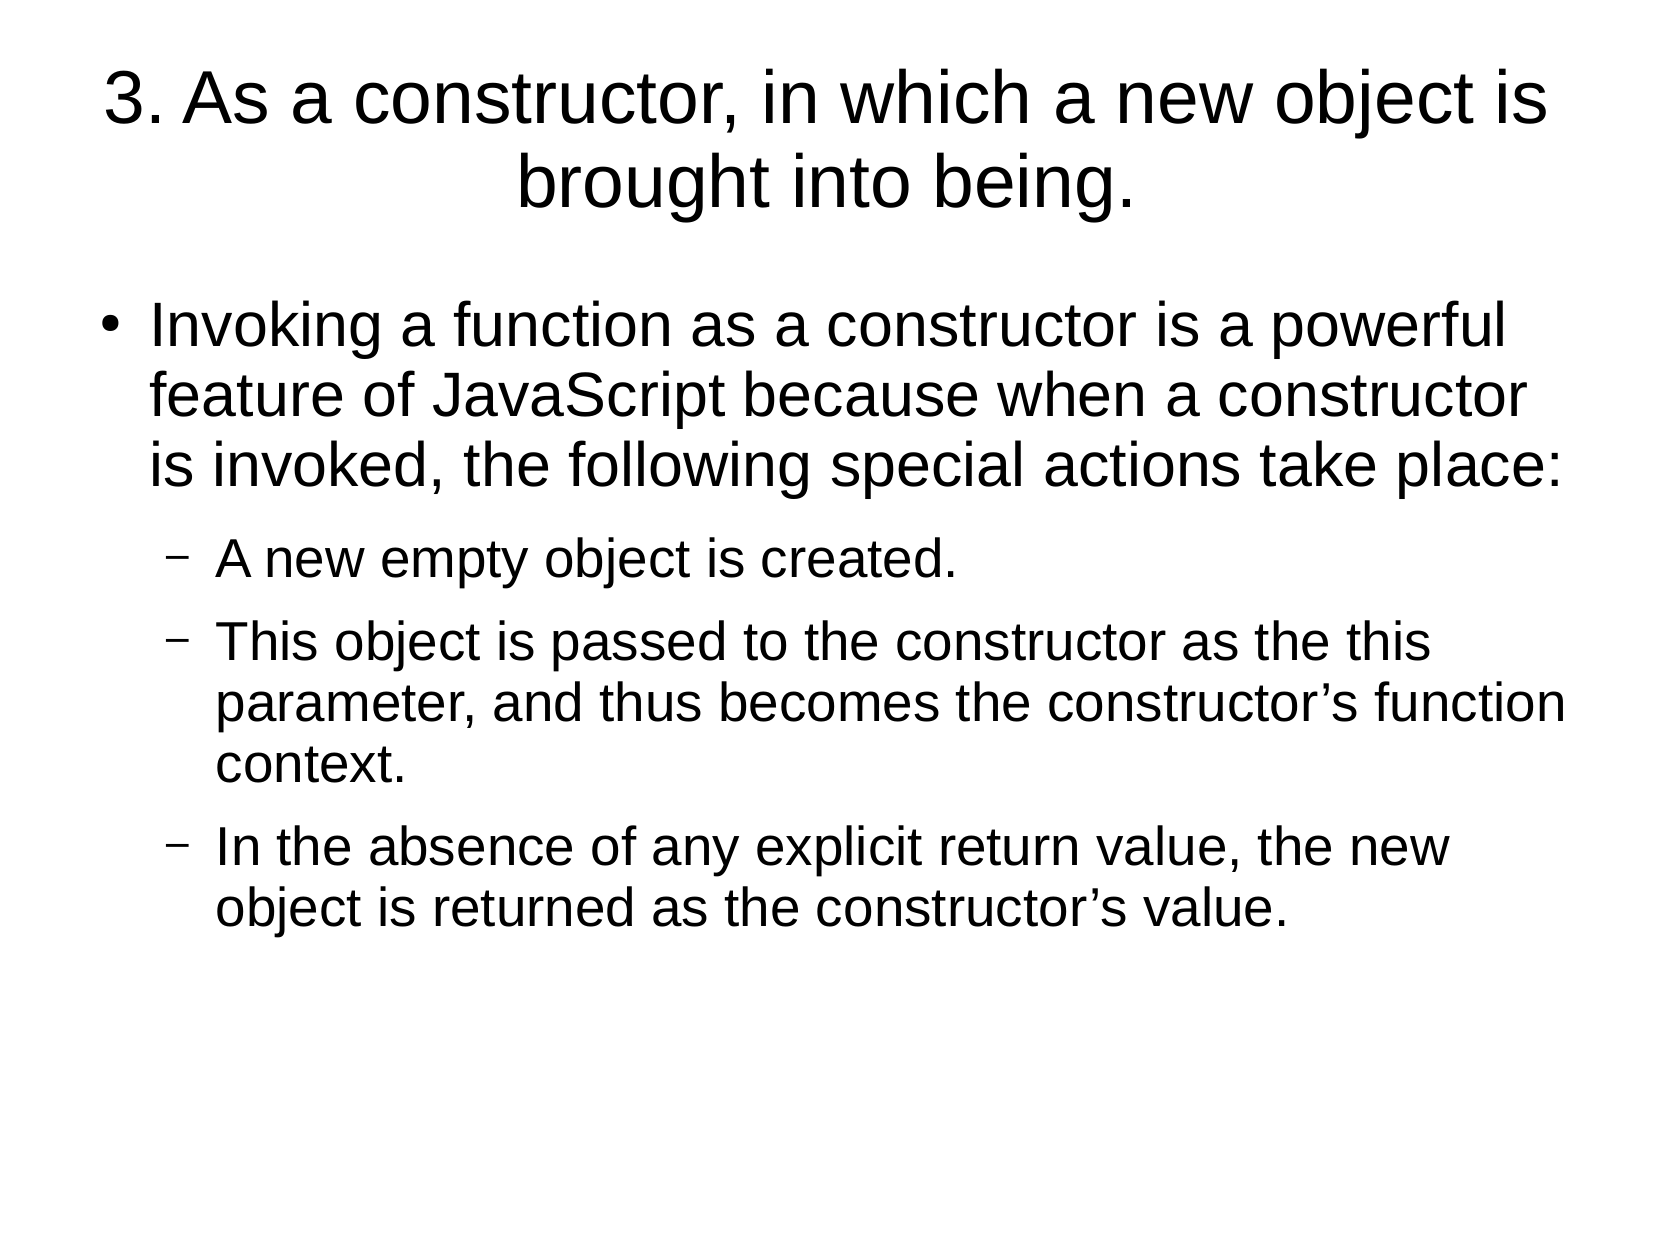

# 3. As a constructor, in which a new object is brought into being.
Invoking a function as a constructor is a powerful feature of JavaScript because when a constructor is invoked, the following special actions take place:
A new empty object is created.
This object is passed to the constructor as the this parameter, and thus becomes the constructor’s function context.
In the absence of any explicit return value, the new object is returned as the constructor’s value.